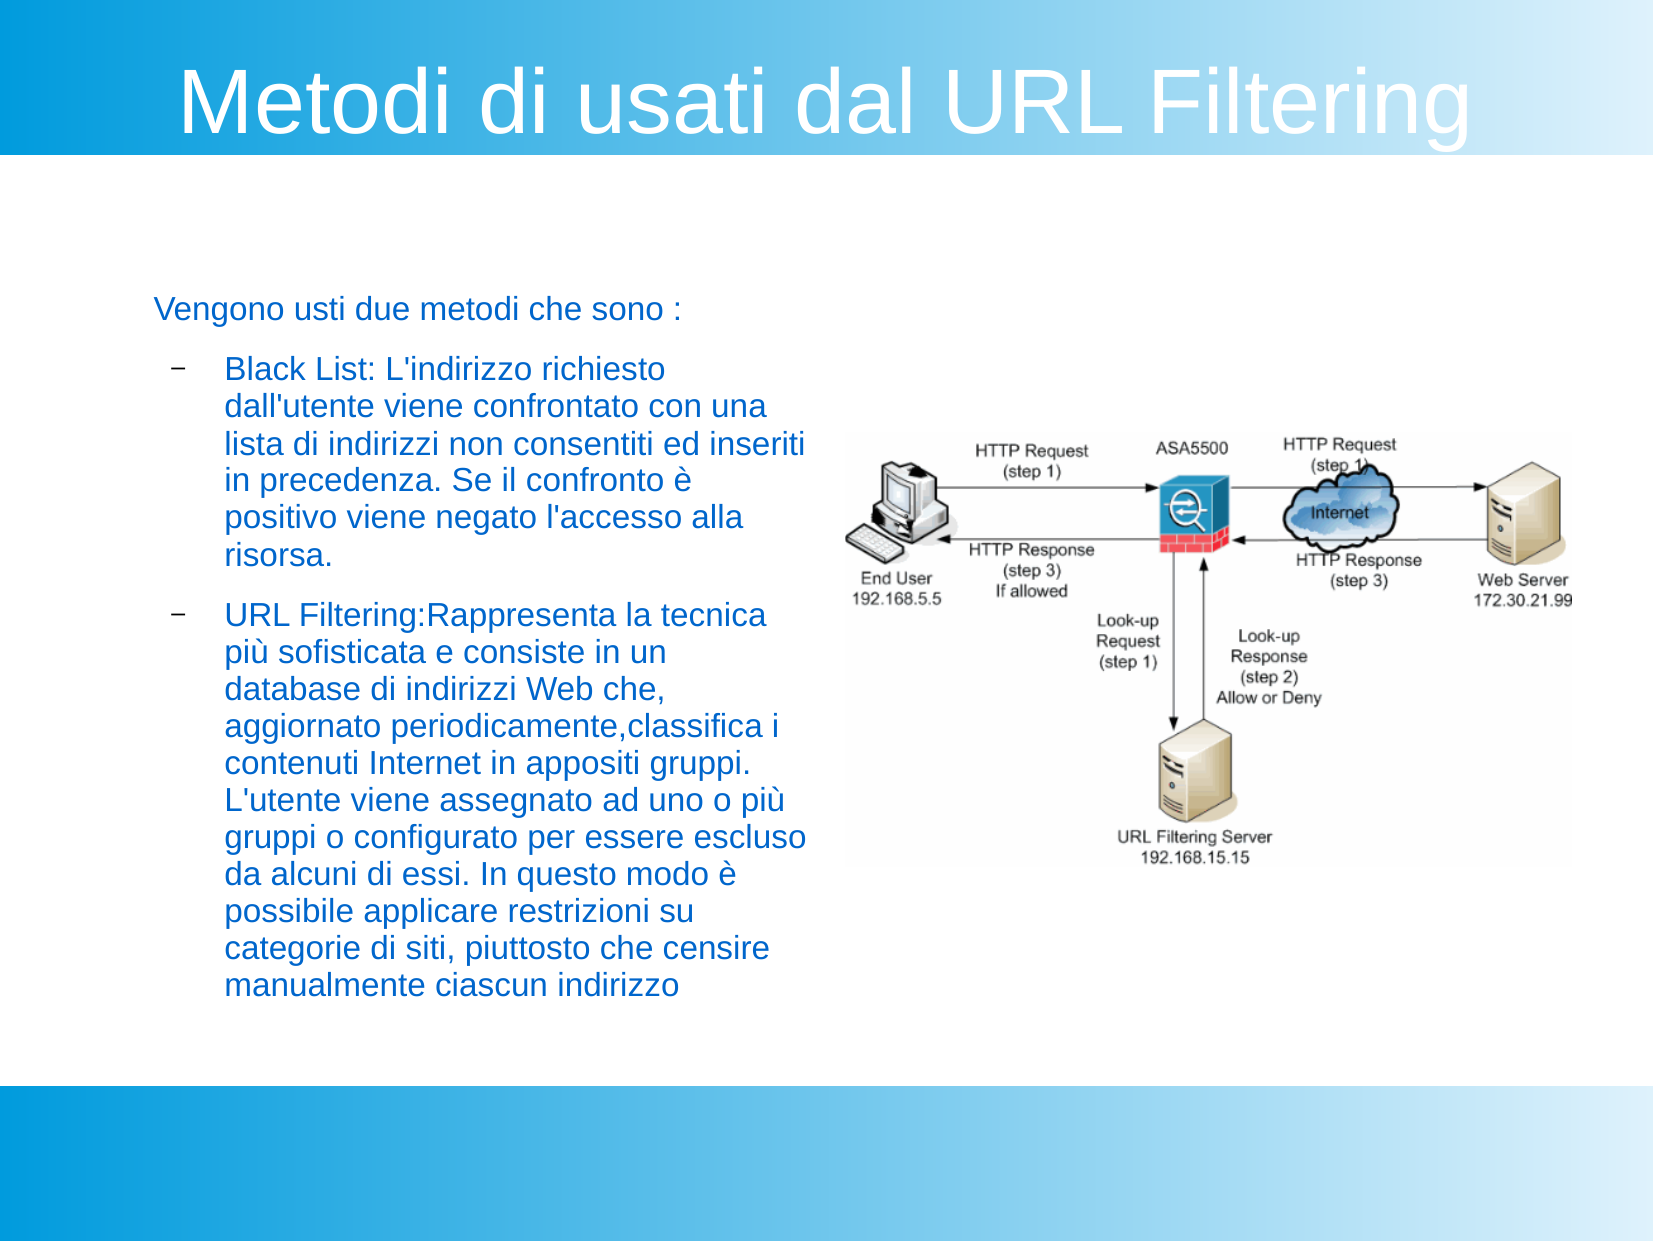

# Metodi di usati dal URL Filtering
Vengono usti due metodi che sono :
Black List: L'indirizzo richiesto dall'utente viene confrontato con una lista di indirizzi non consentiti ed inseriti in precedenza. Se il confronto è positivo viene negato l'accesso alla risorsa.
URL Filtering:Rappresenta la tecnica più sofisticata e consiste in un database di indirizzi Web che, aggiornato periodicamente,classifica i contenuti Internet in appositi gruppi. L'utente viene assegnato ad uno o più gruppi o configurato per essere escluso da alcuni di essi. In questo modo è possibile applicare restrizioni su categorie di siti, piuttosto che censire manualmente ciascun indirizzo